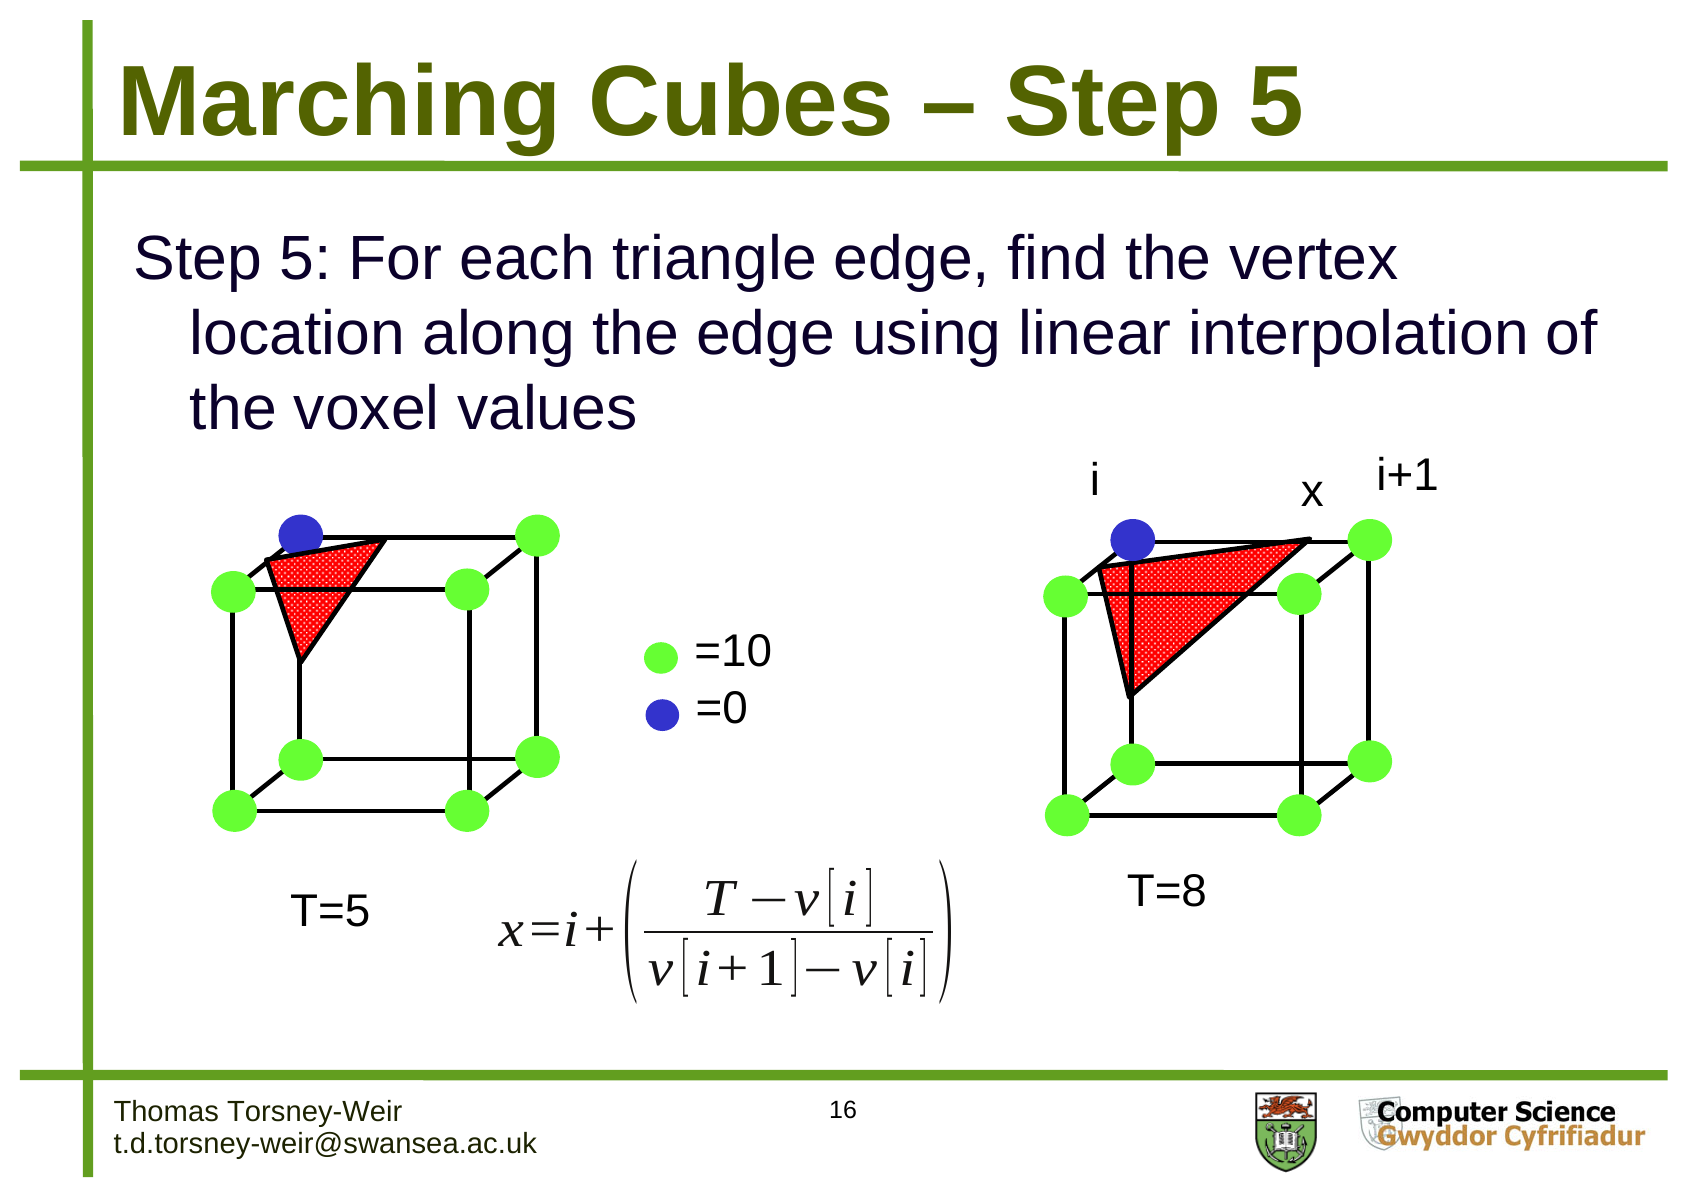

# Marching Cubes – Step 5
Step 5: For each triangle edge, find the vertex location along the edge using linear interpolation of the voxel values
i+1
i
x
=10
=0
T=8
T=5